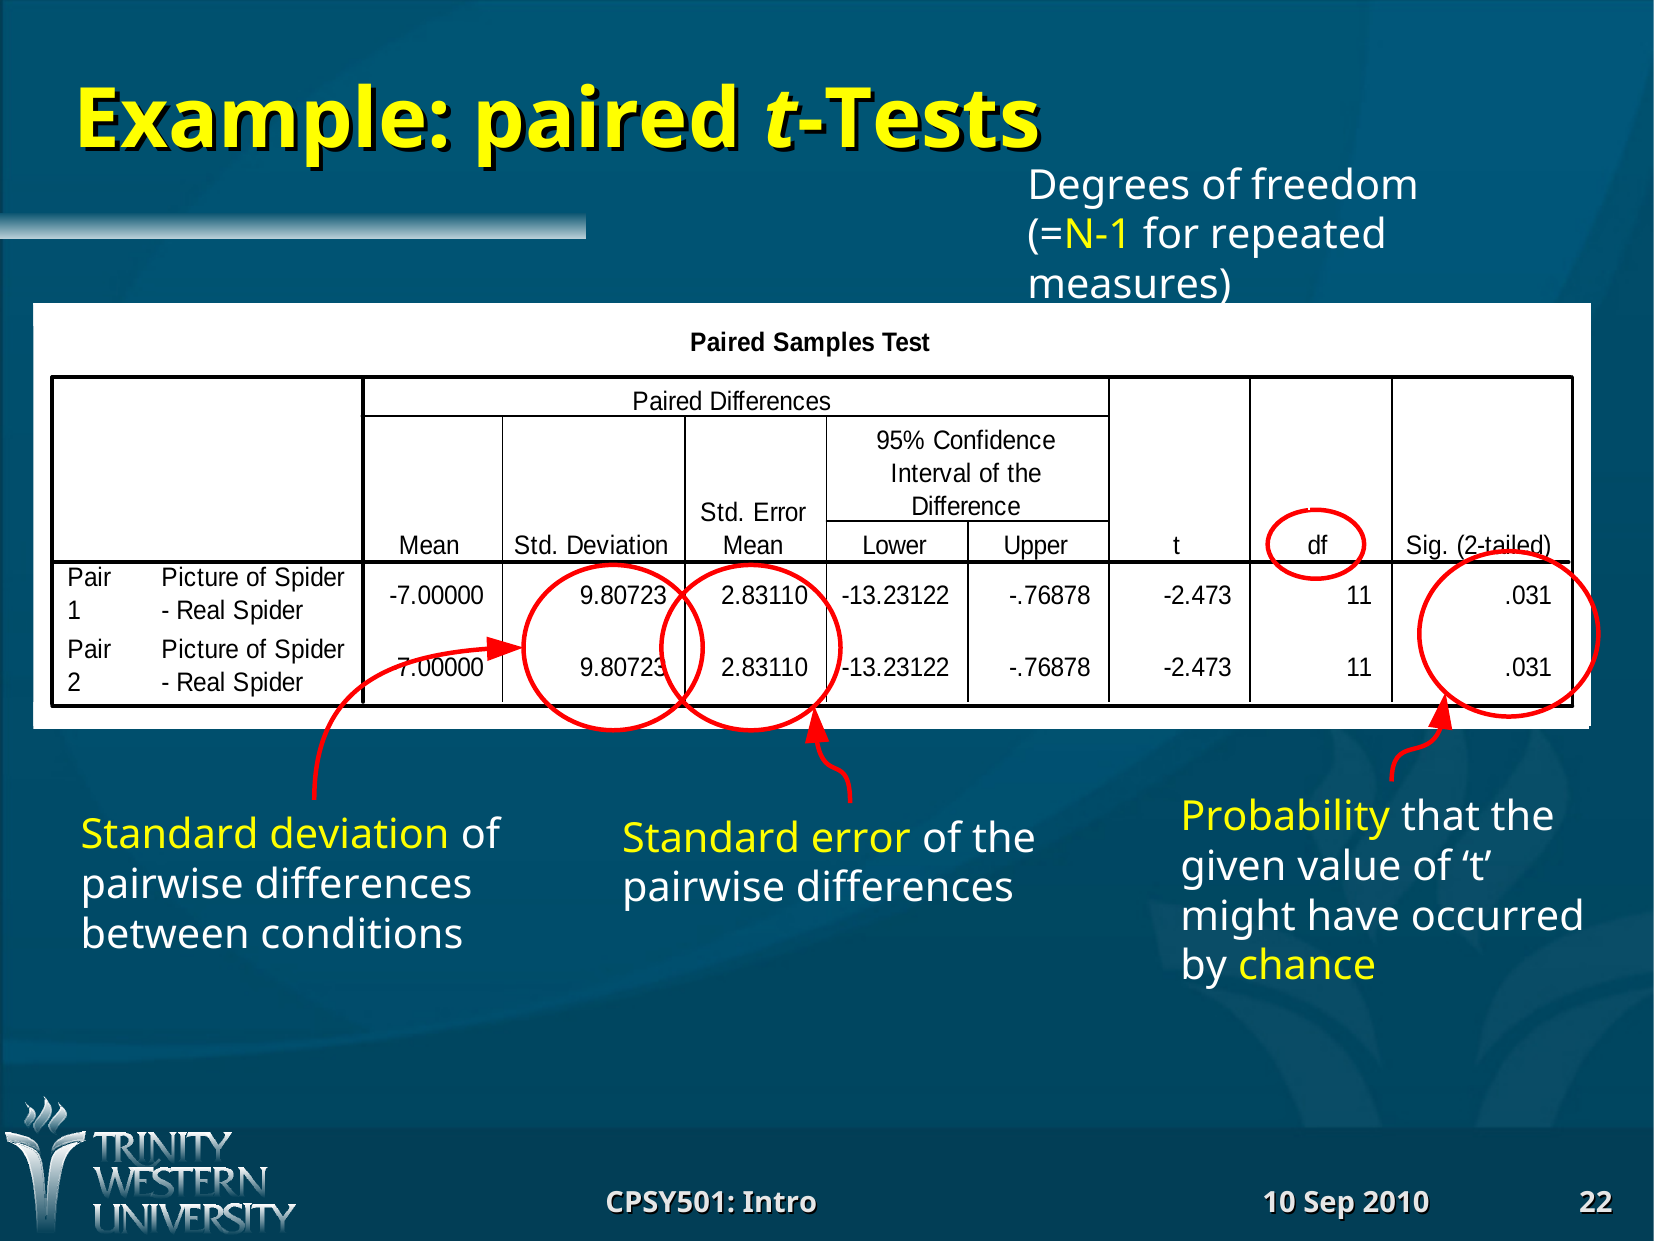

# Example: paired t-Tests
Degrees of freedom
(=N-1 for repeated measures)
Probability that the given value of ‘t’ might have occurred by chance
Standard deviation of pairwise differences between conditions
Standard error of the pairwise differences
CPSY501: Intro
10 Sep 2010
22